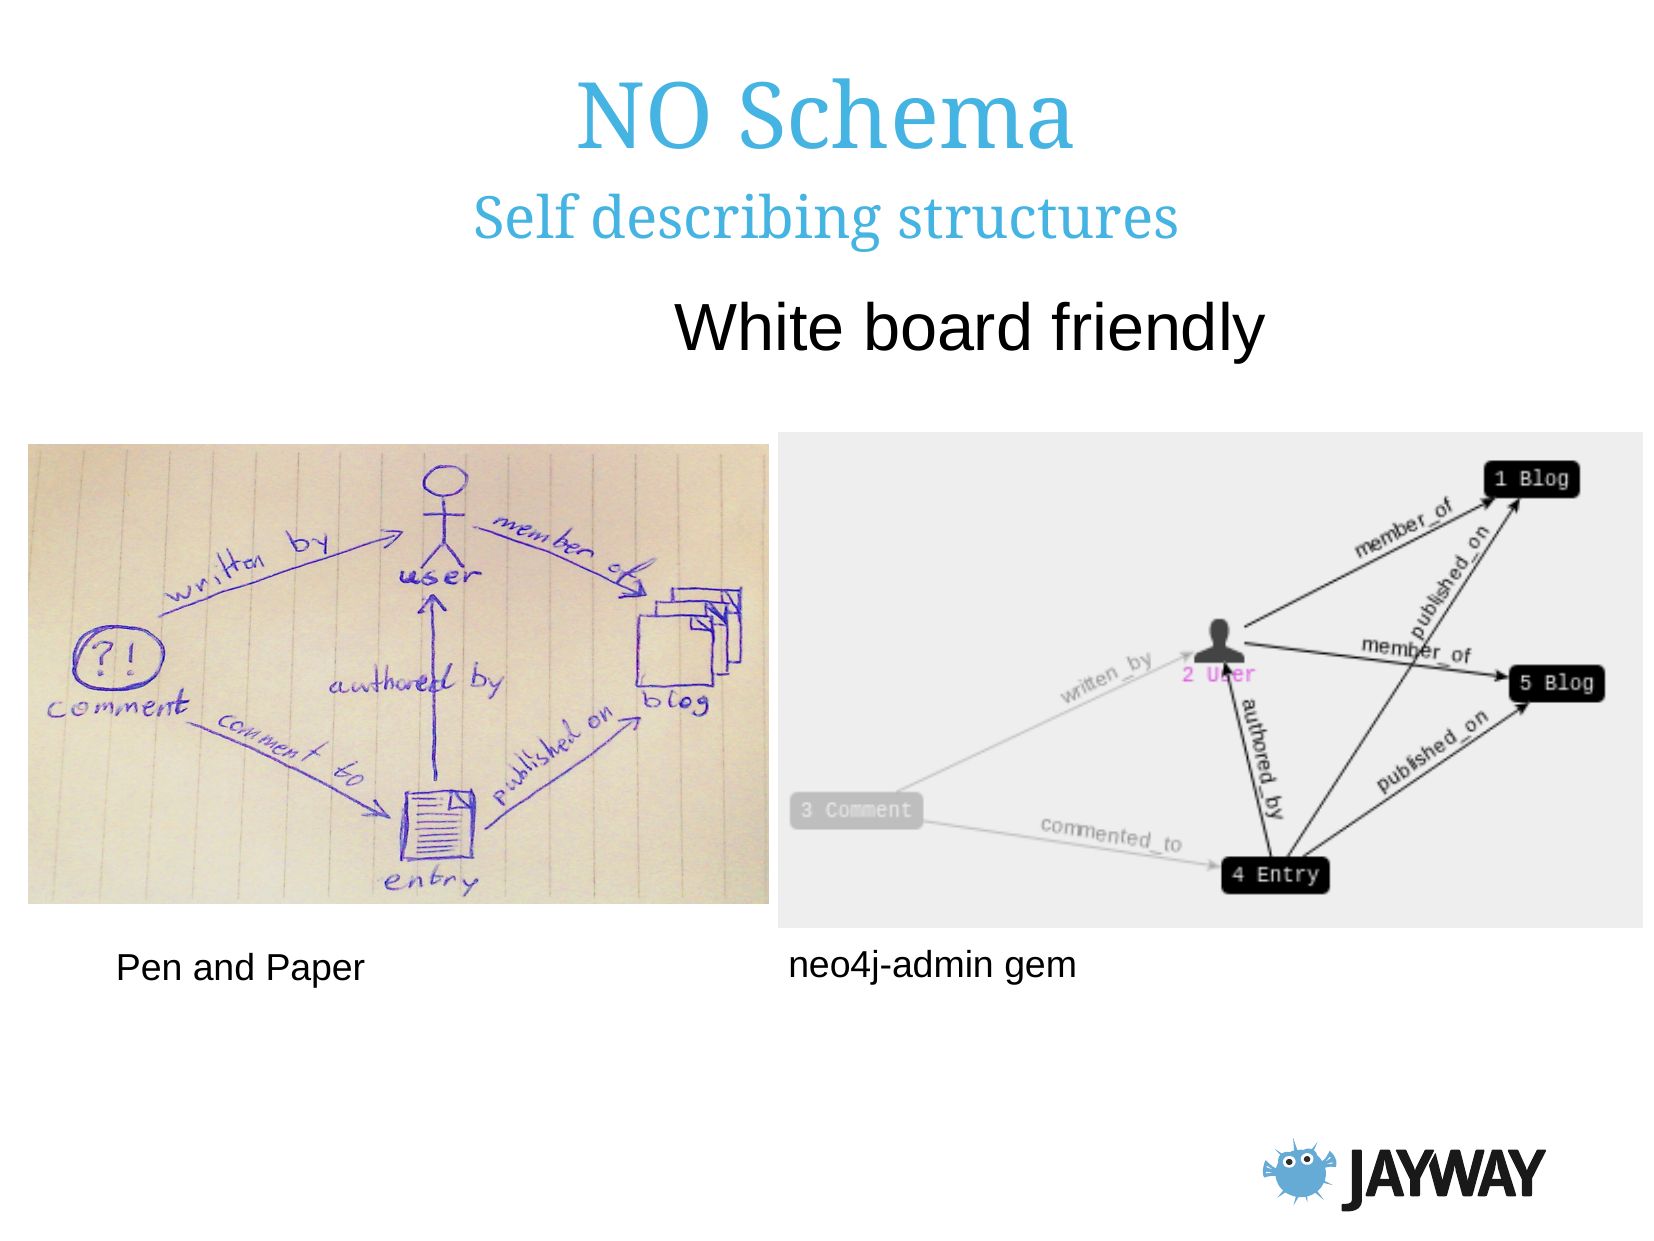

# NO Schema Self describing structures
 White board friendly
neo4j-admin gem
Pen and Paper